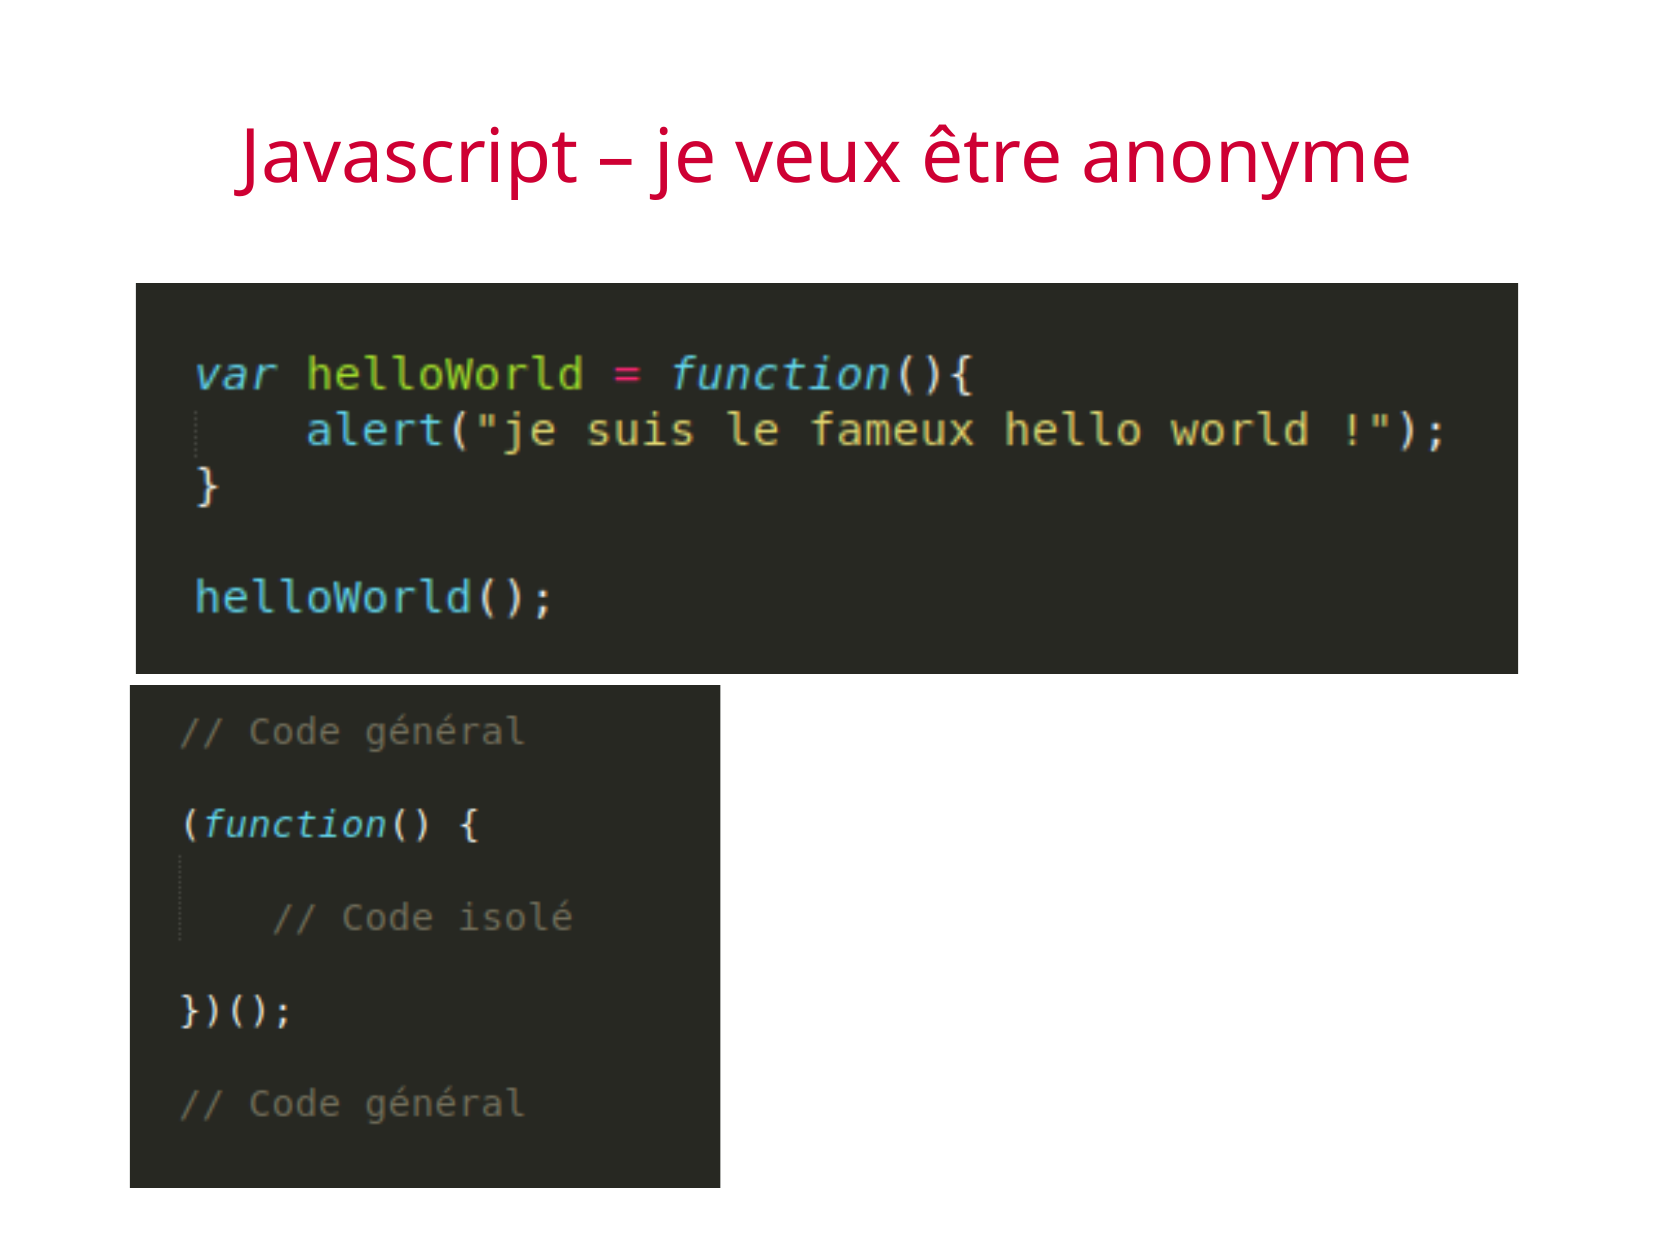

# Javascript – je veux être anonyme